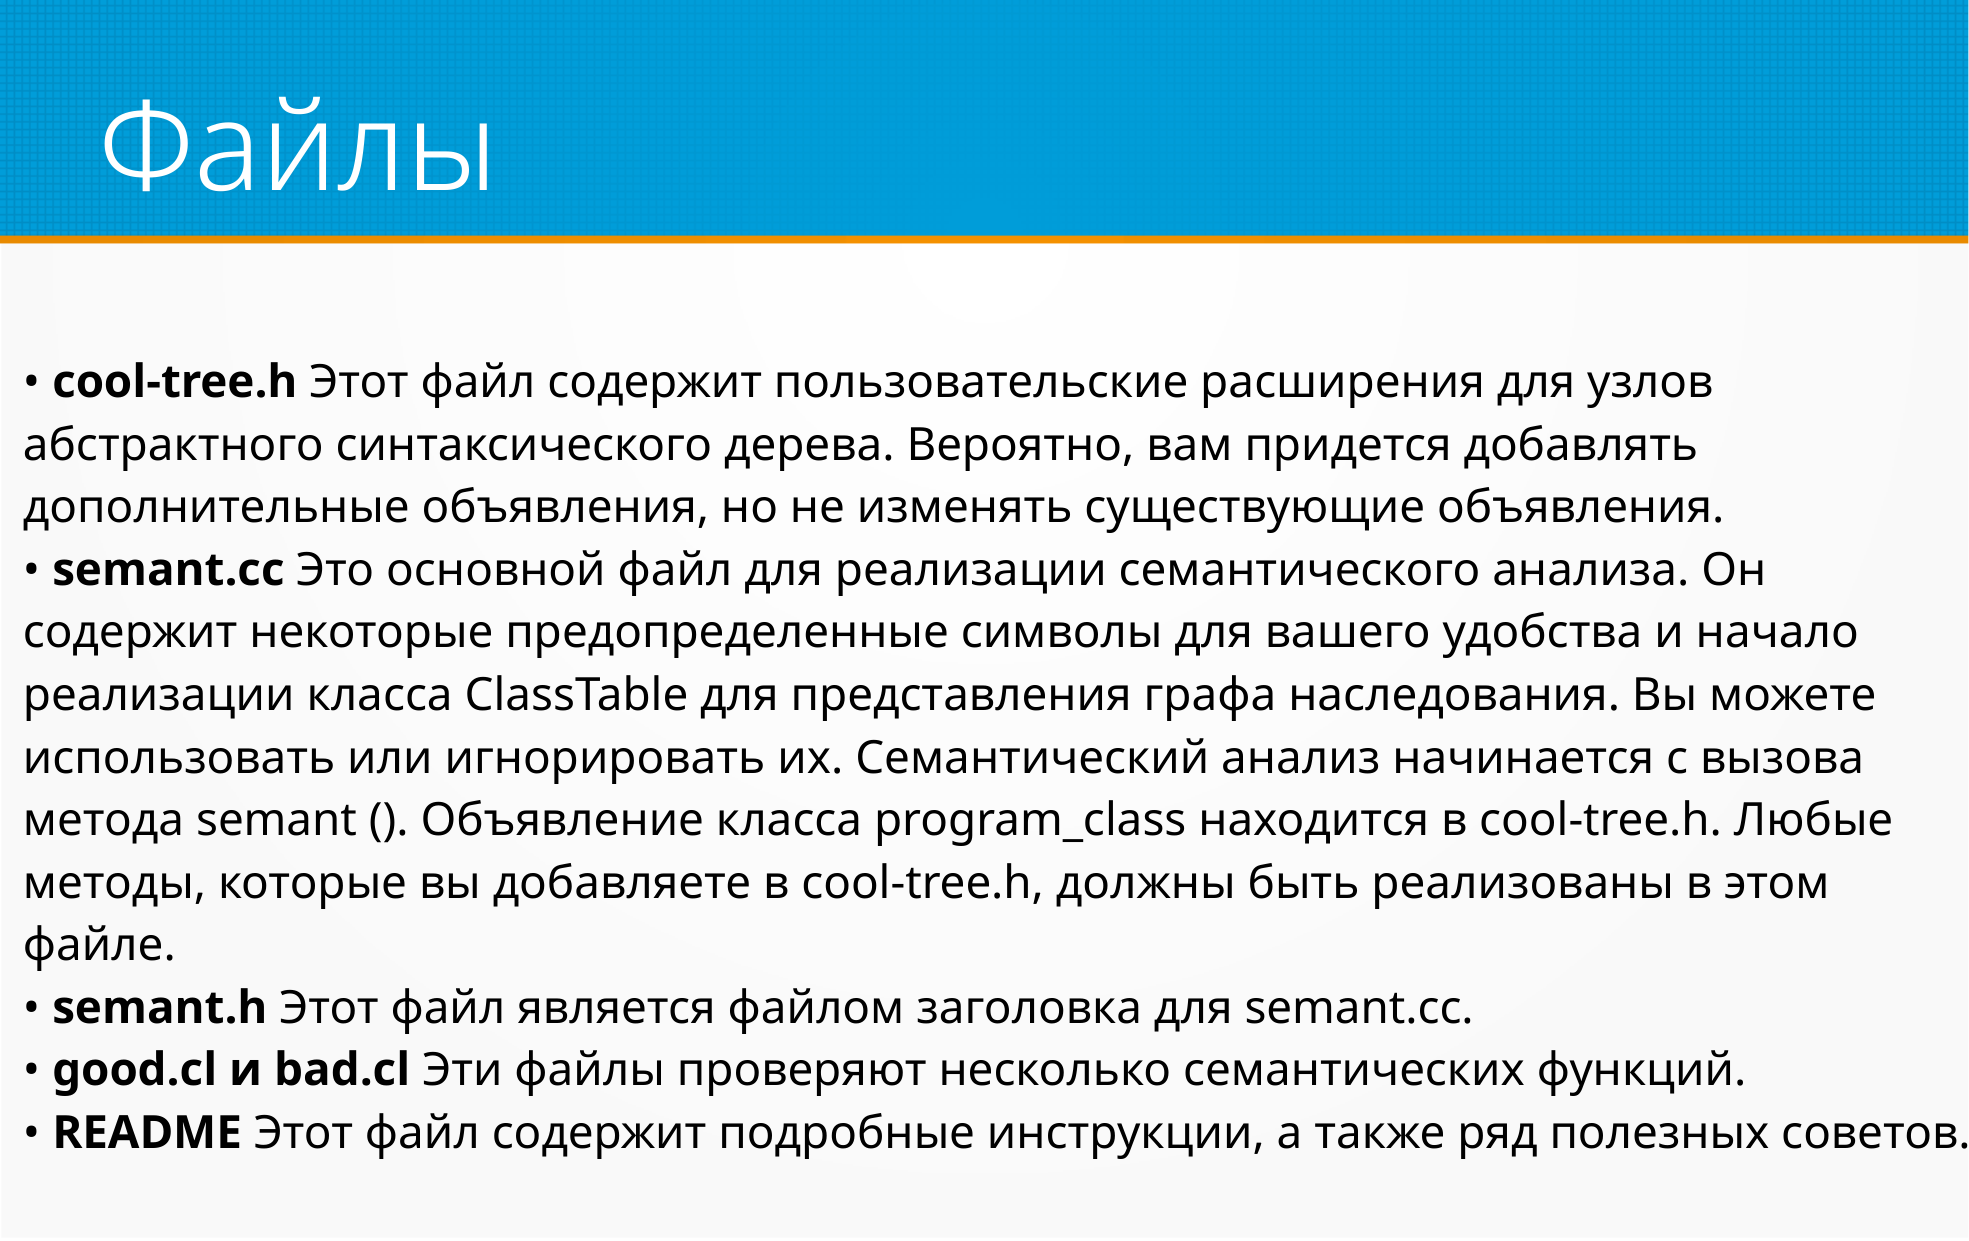

# Файлы
• cool-tree.h Этот файл содержит пользовательские расширения для узлов абстрактного синтаксического дерева. Вероятно, вам придется добавлять дополнительные объявления, но не изменять существующие объявления.
• semant.cc Это основной файл для реализации семантического анализа. Он содержит некоторые предопределенные символы для вашего удобства и начало реализации класса ClassTable для представления графа наследования. Вы можете использовать или игнорировать их. Семантический анализ начинается с вызова метода semant (). Объявление класса program_class находится в cool-tree.h. Любые методы, которые вы добавляете в cool-tree.h, должны быть реализованы в этом файле.
• semant.h Этот файл является файлом заголовка для semant.cc.
• good.cl и bad.cl Эти файлы проверяют несколько семантических функций.
• README Этот файл содержит подробные инструкции, а также ряд полезных советов.